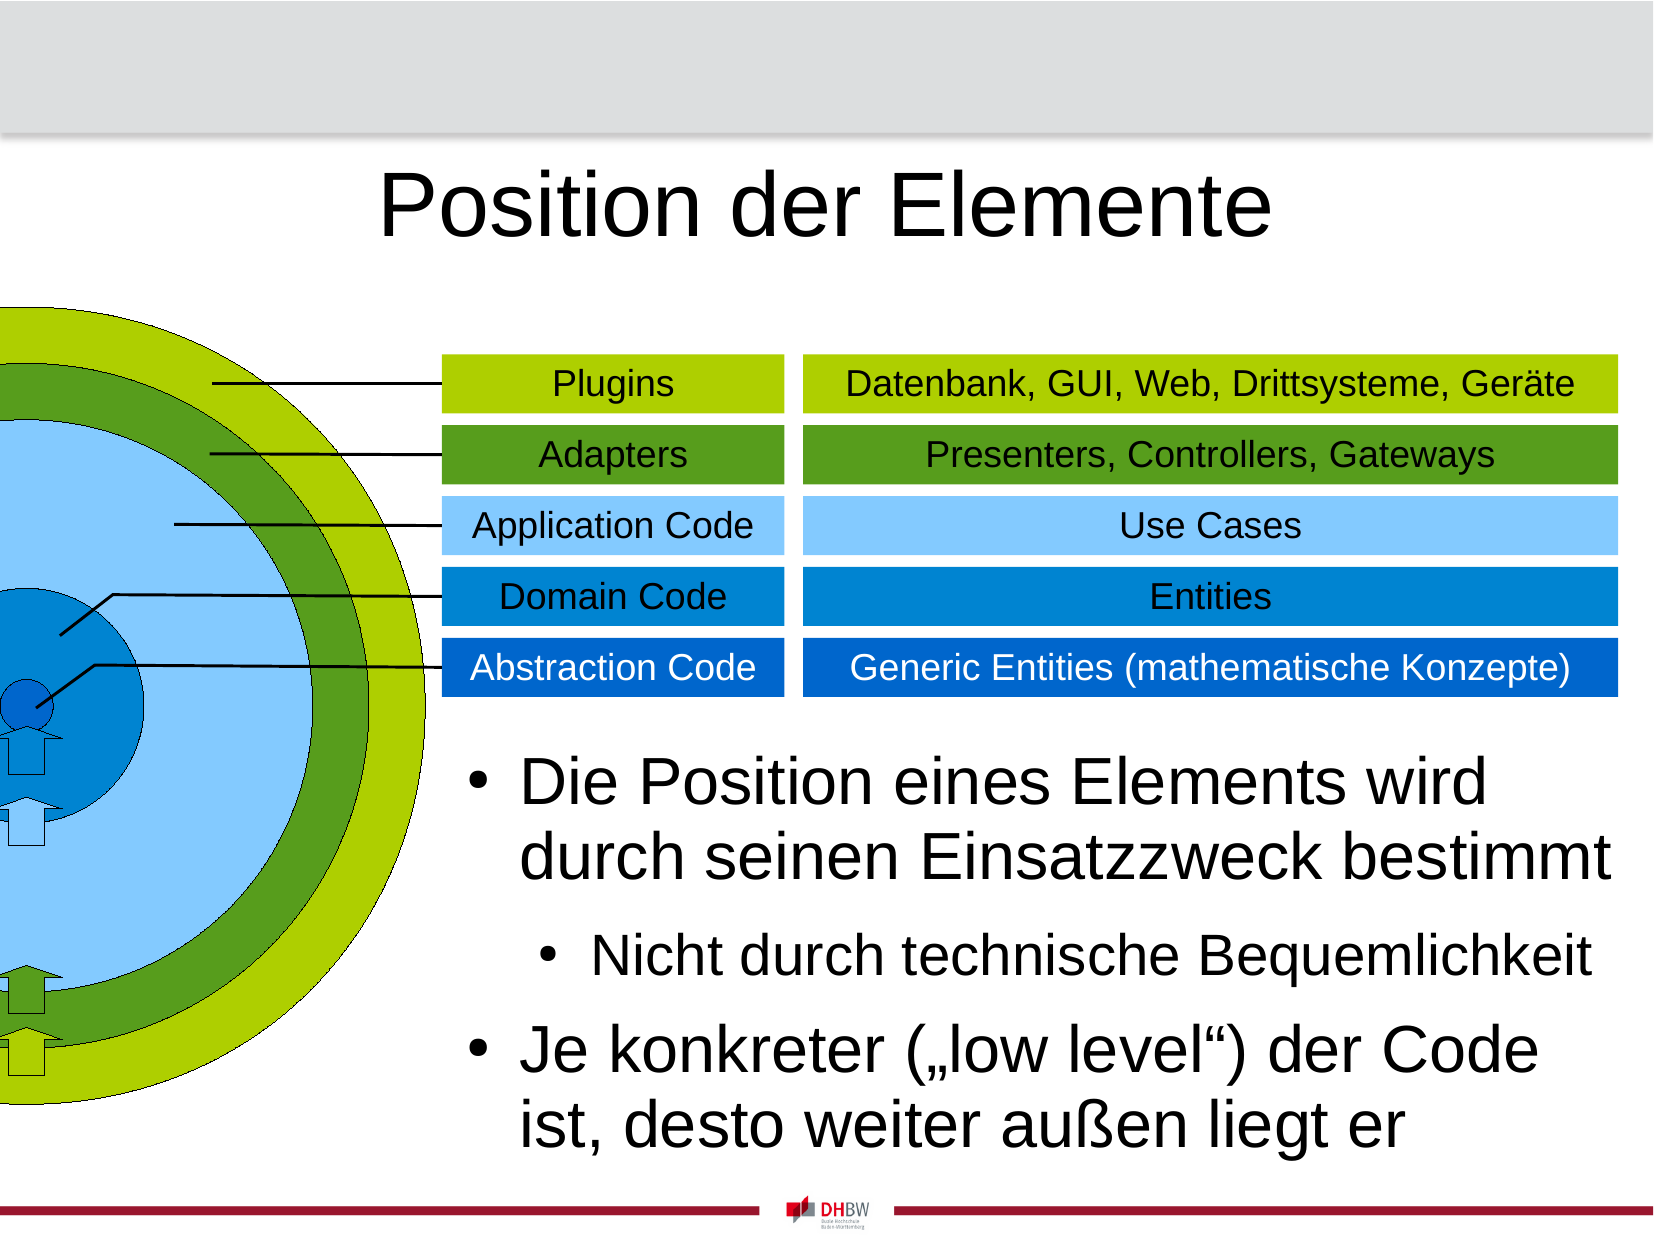

# Position der Elemente
Plugins
Adapters
Application Code
Domain Code
Abstraction Code
Datenbank, GUI, Web, Drittsysteme, Geräte
Presenters, Controllers, Gateways
Use Cases
Entities
Generic Entities (mathematische Konzepte)
Die Position eines Elements wird durch seinen Einsatzzweck bestimmt
Nicht durch technische Bequemlichkeit
Je konkreter („low level“) der Code ist, desto weiter außen liegt er